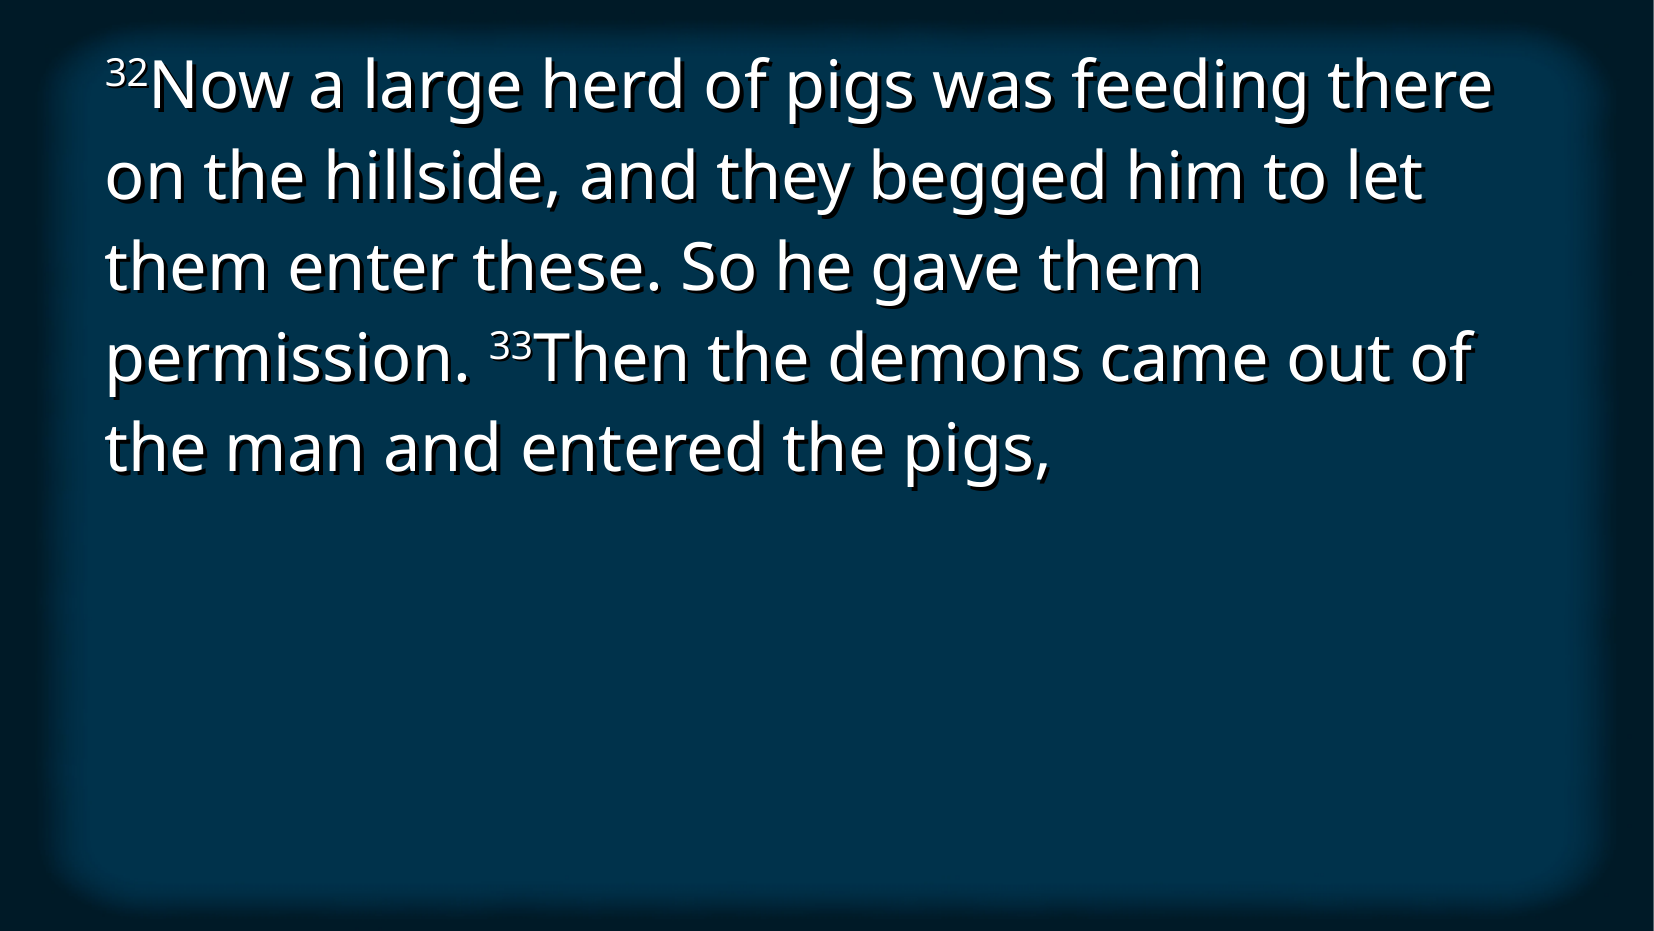

32Now a large herd of pigs was feeding there on the hillside, and they begged him to let them enter these. So he gave them permission. 33Then the demons came out of the man and entered the pigs,